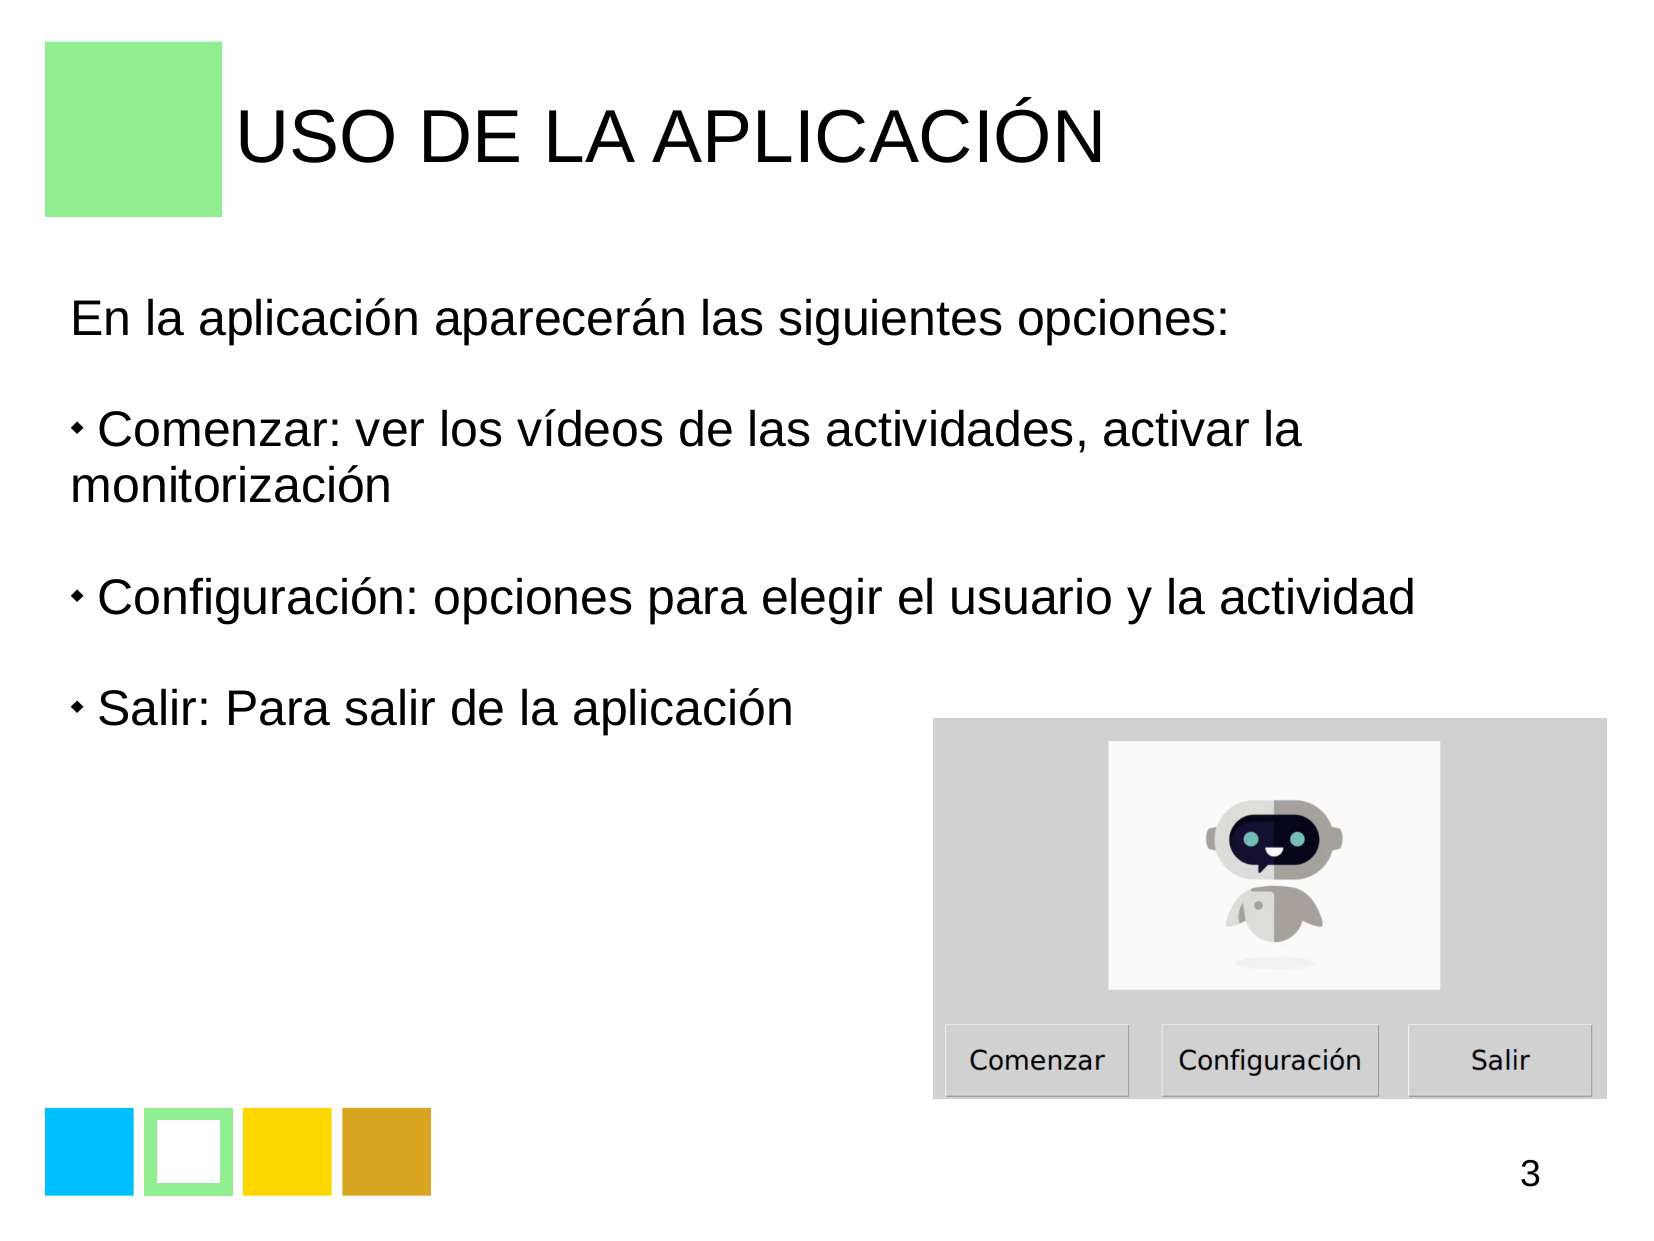

# USO DE LA APLICACIÓN
En la aplicación aparecerán las siguientes opciones:
 Comenzar: ver los vídeos de las actividades, activar la monitorización
 Configuración: opciones para elegir el usuario y la actividad
 Salir: Para salir de la aplicación